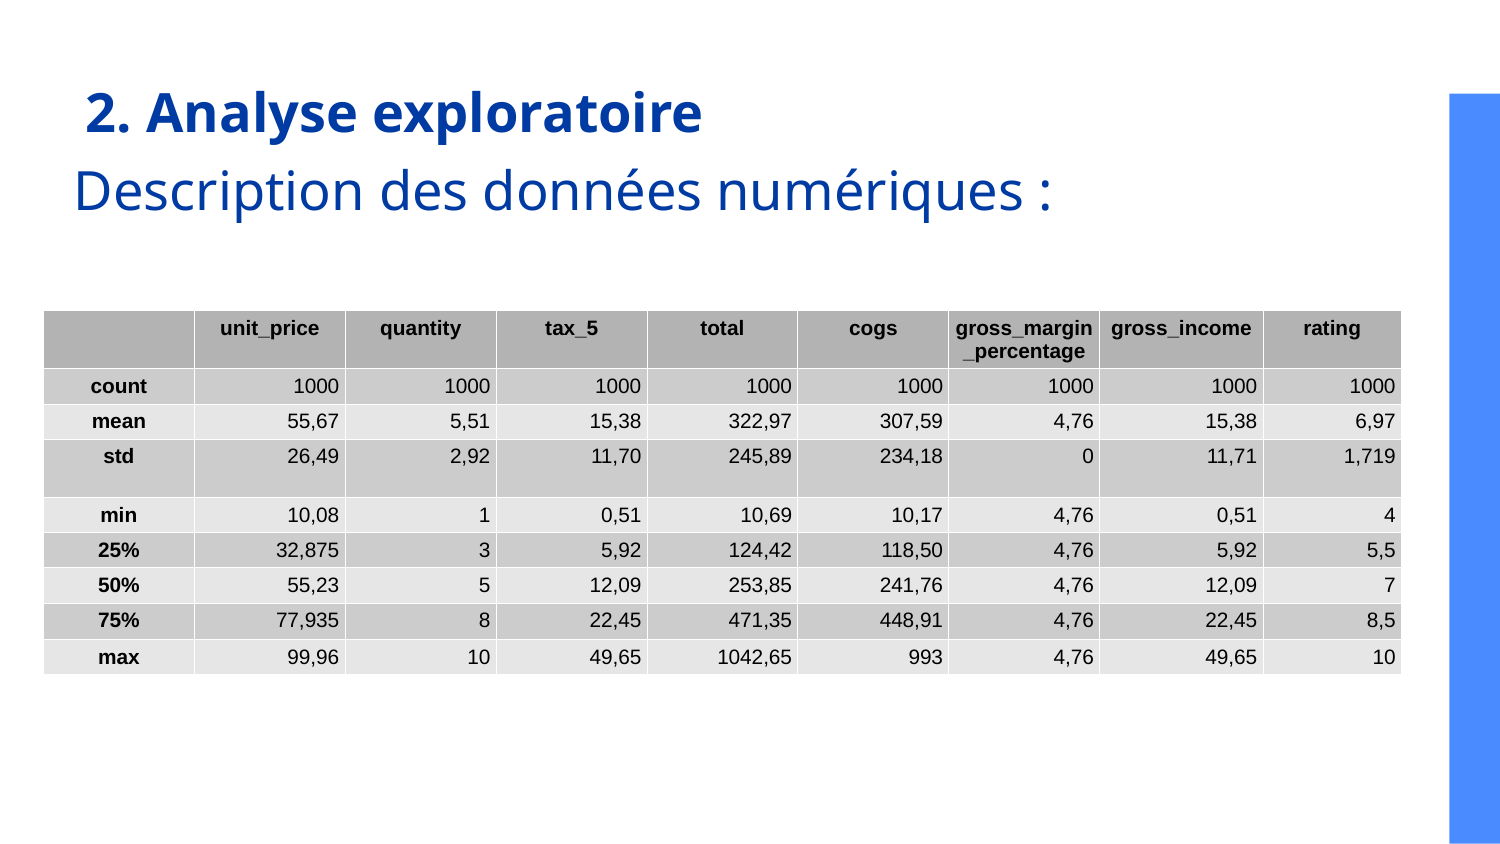

# 2. Analyse exploratoire
Description des données numériques :
| | unit\_price | quantity | tax\_5 | total | cogs | gross\_margin\_percentage | gross\_income | rating |
| --- | --- | --- | --- | --- | --- | --- | --- | --- |
| count | 1000 | 1000 | 1000 | 1000 | 1000 | 1000 | 1000 | 1000 |
| mean | 55,67 | 5,51 | 15,38 | 322,97 | 307,59 | 4,76 | 15,38 | 6,97 |
| std | 26,49 | 2,92 | 11,70 | 245,89 | 234,18 | 0 | 11,71 | 1,719 |
| min | 10,08 | 1 | 0,51 | 10,69 | 10,17 | 4,76 | 0,51 | 4 |
| 25% | 32,875 | 3 | 5,92 | 124,42 | 118,50 | 4,76 | 5,92 | 5,5 |
| 50% | 55,23 | 5 | 12,09 | 253,85 | 241,76 | 4,76 | 12,09 | 7 |
| 75% | 77,935 | 8 | 22,45 | 471,35 | 448,91 | 4,76 | 22,45 | 8,5 |
| max | 99,96 | 10 | 49,65 | 1042,65 | 993 | 4,76 | 49,65 | 10 |